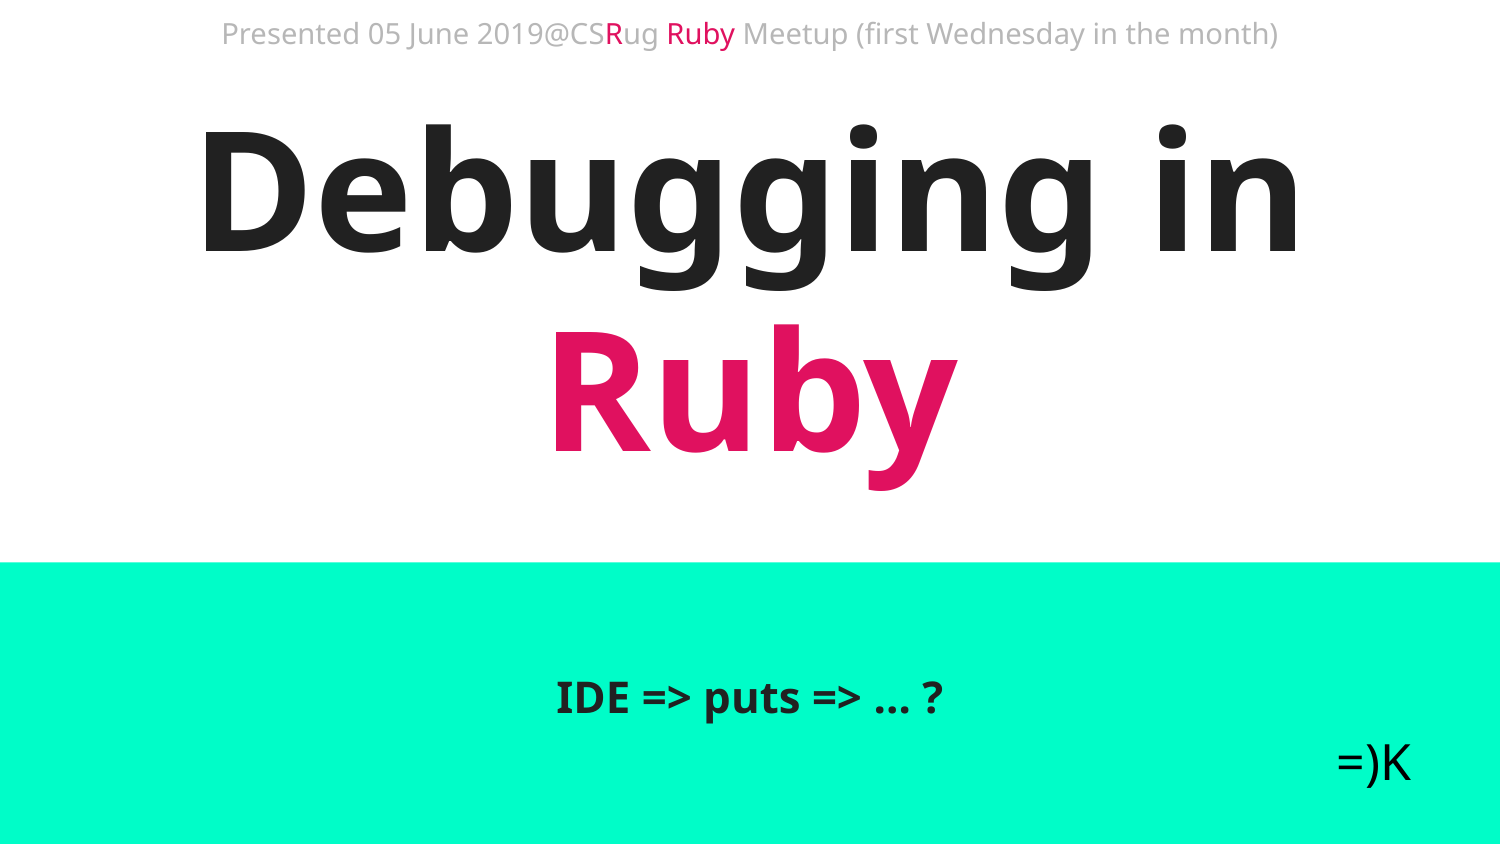

Presented 05 June 2019@CSRug Ruby Meetup (first Wednesday in the month)
# Debugging in Ruby
IDE => puts => … ?
=)K